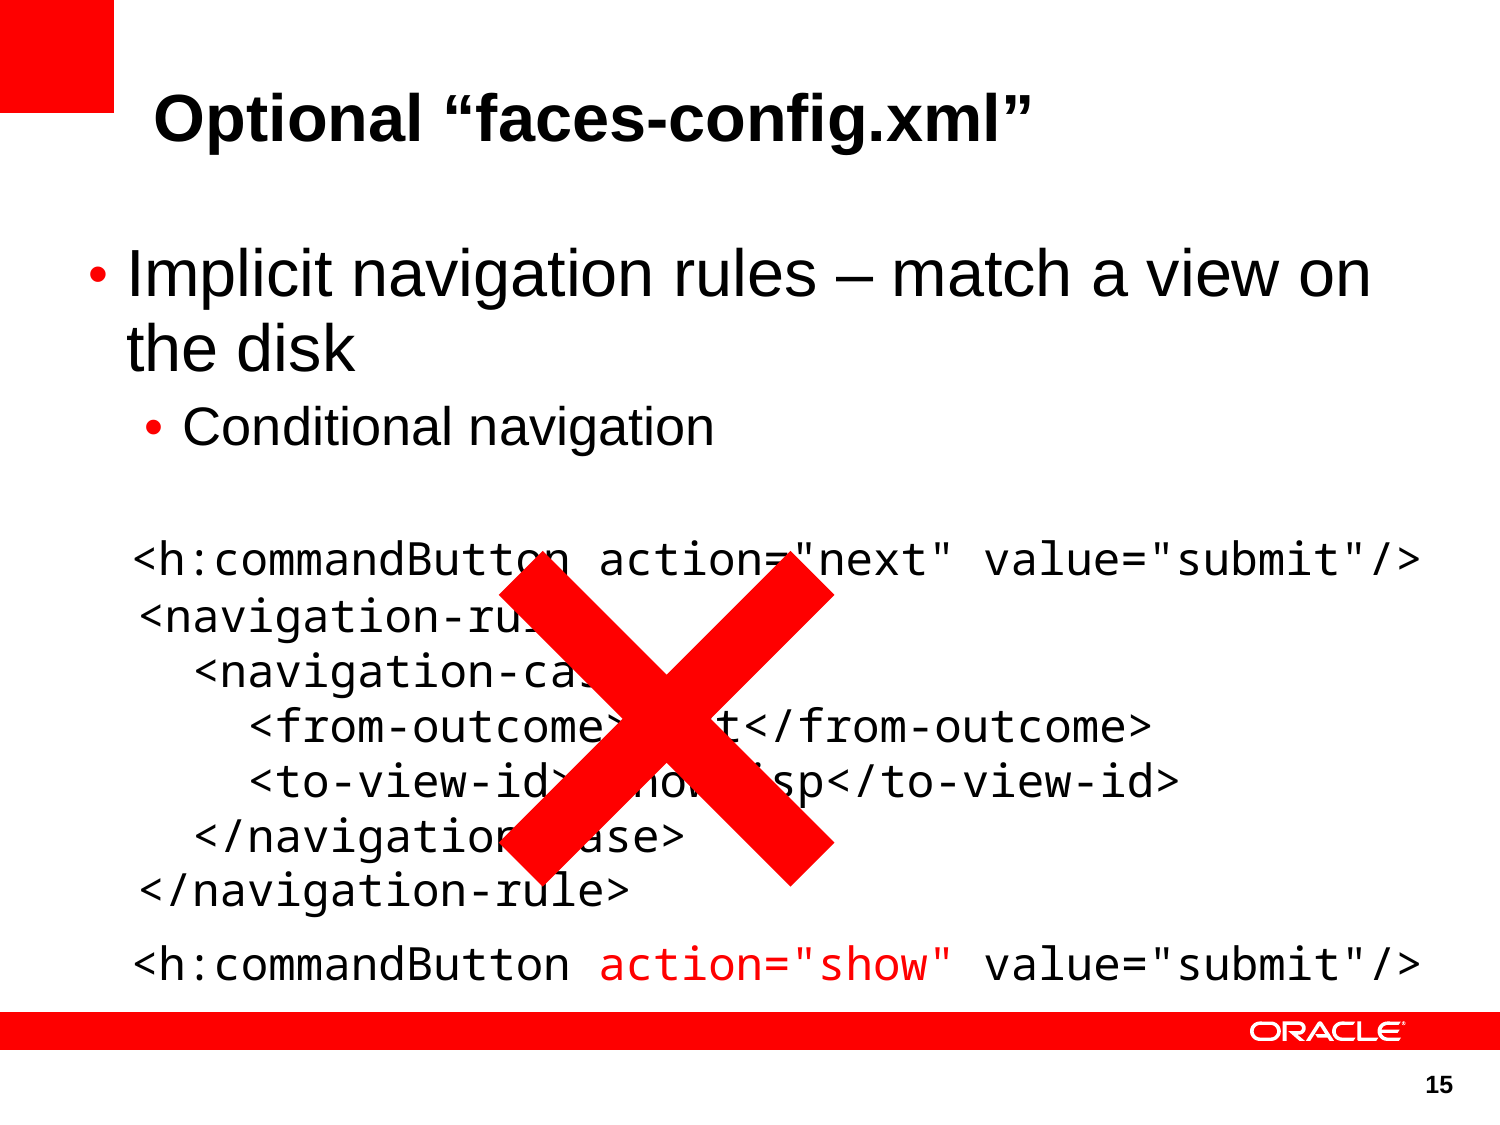

# Optional “faces-config.xml”
Implicit navigation rules – match a view on the disk
Conditional navigation
<h:commandButton action="next" value="submit"/>
<navigation-rule>
 <navigation-case>
 <from-outcome>next</from-outcome>
 <to-view-id>/show.jsp</to-view-id>
 </navigation-case>
</navigation-rule>
 <h:commandButton action="show" value="submit"/>